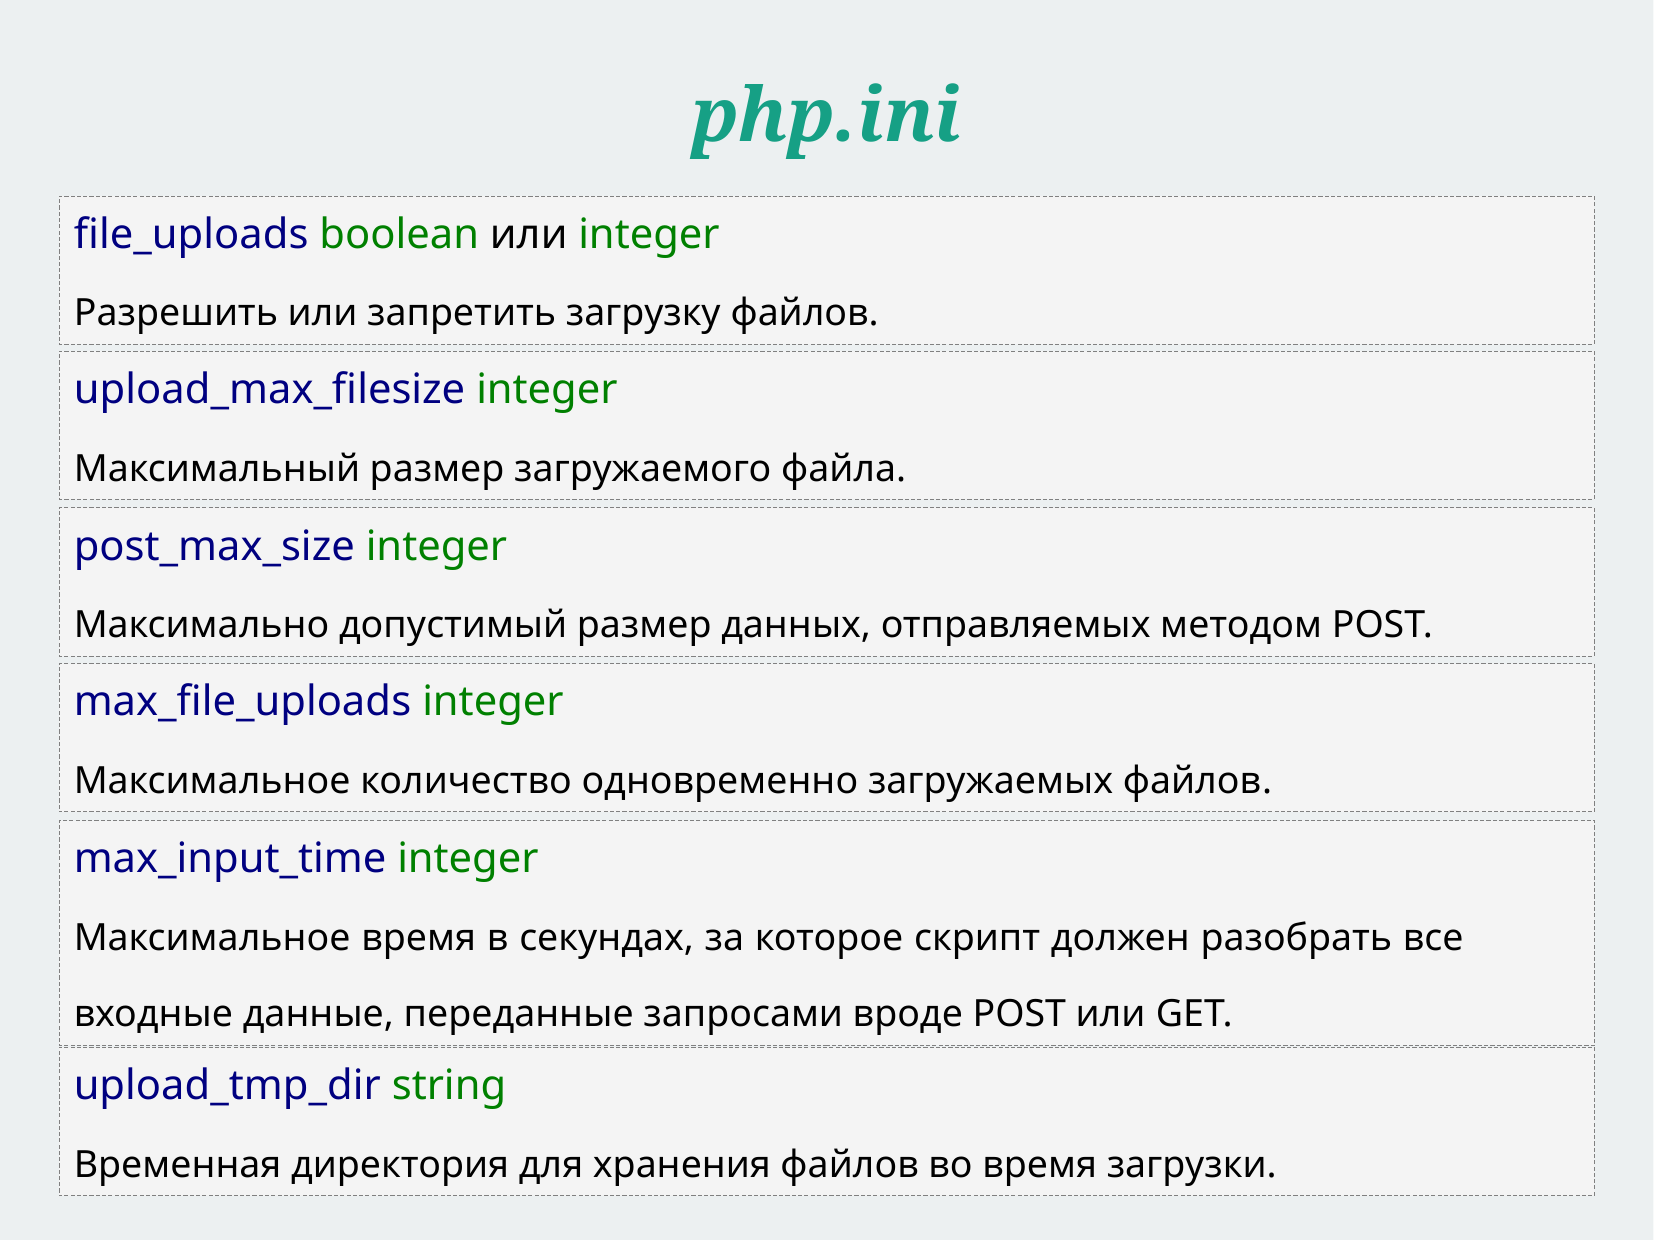

# php.ini
file_uploads boolean или integer
Разрешить или запретить загрузку файлов.
upload_max_filesize integer
Максимальный размер загружаемого файла.
post_max_size integer
Максимально допустимый размер данных, отправляемых методом POST.
max_file_uploads integer
Максимальное количество одновременно загружаемых файлов.
max_input_time integer
Максимальное время в секундах, за которое скрипт должен разобрать все входные данные, переданные запросами вроде POST или GET.
upload_tmp_dir string
Временная директория для хранения файлов во время загрузки.